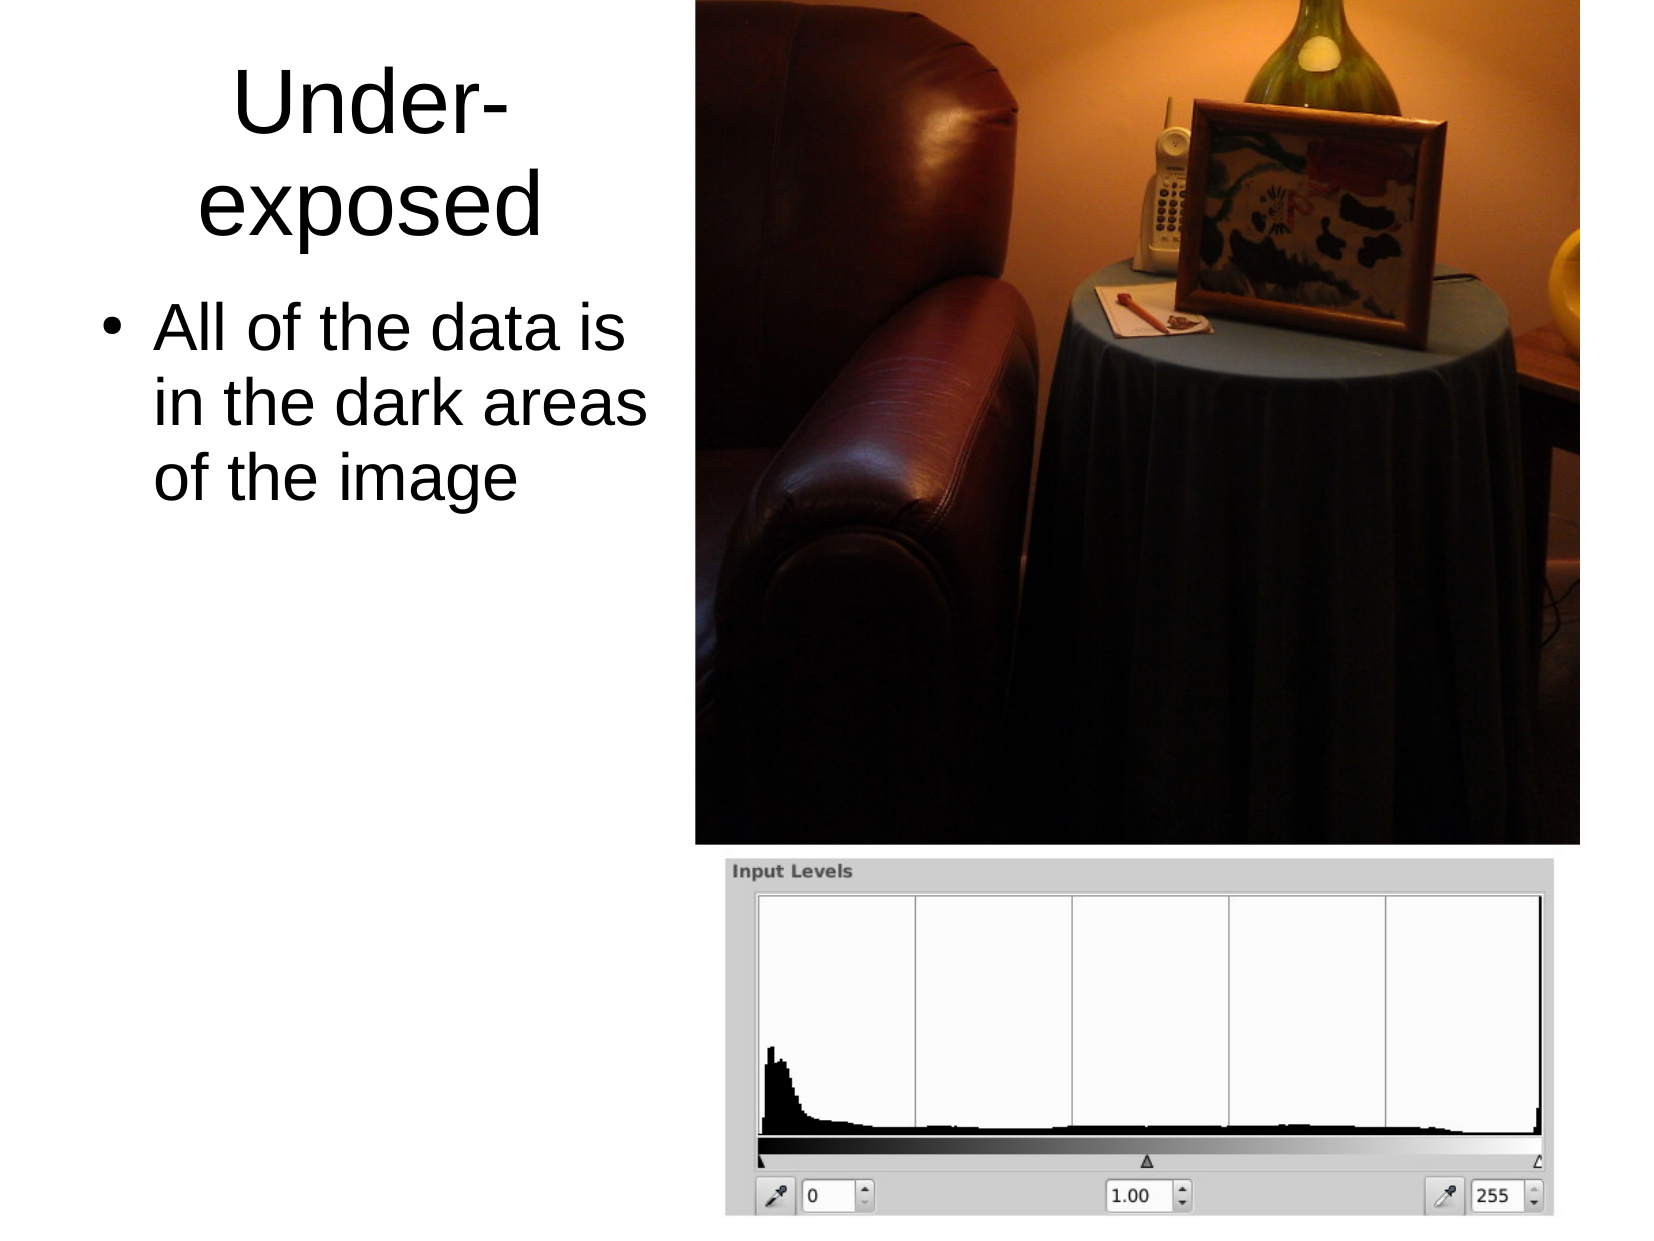

# Under-exposed
All of the data is in the dark areas of the image
37